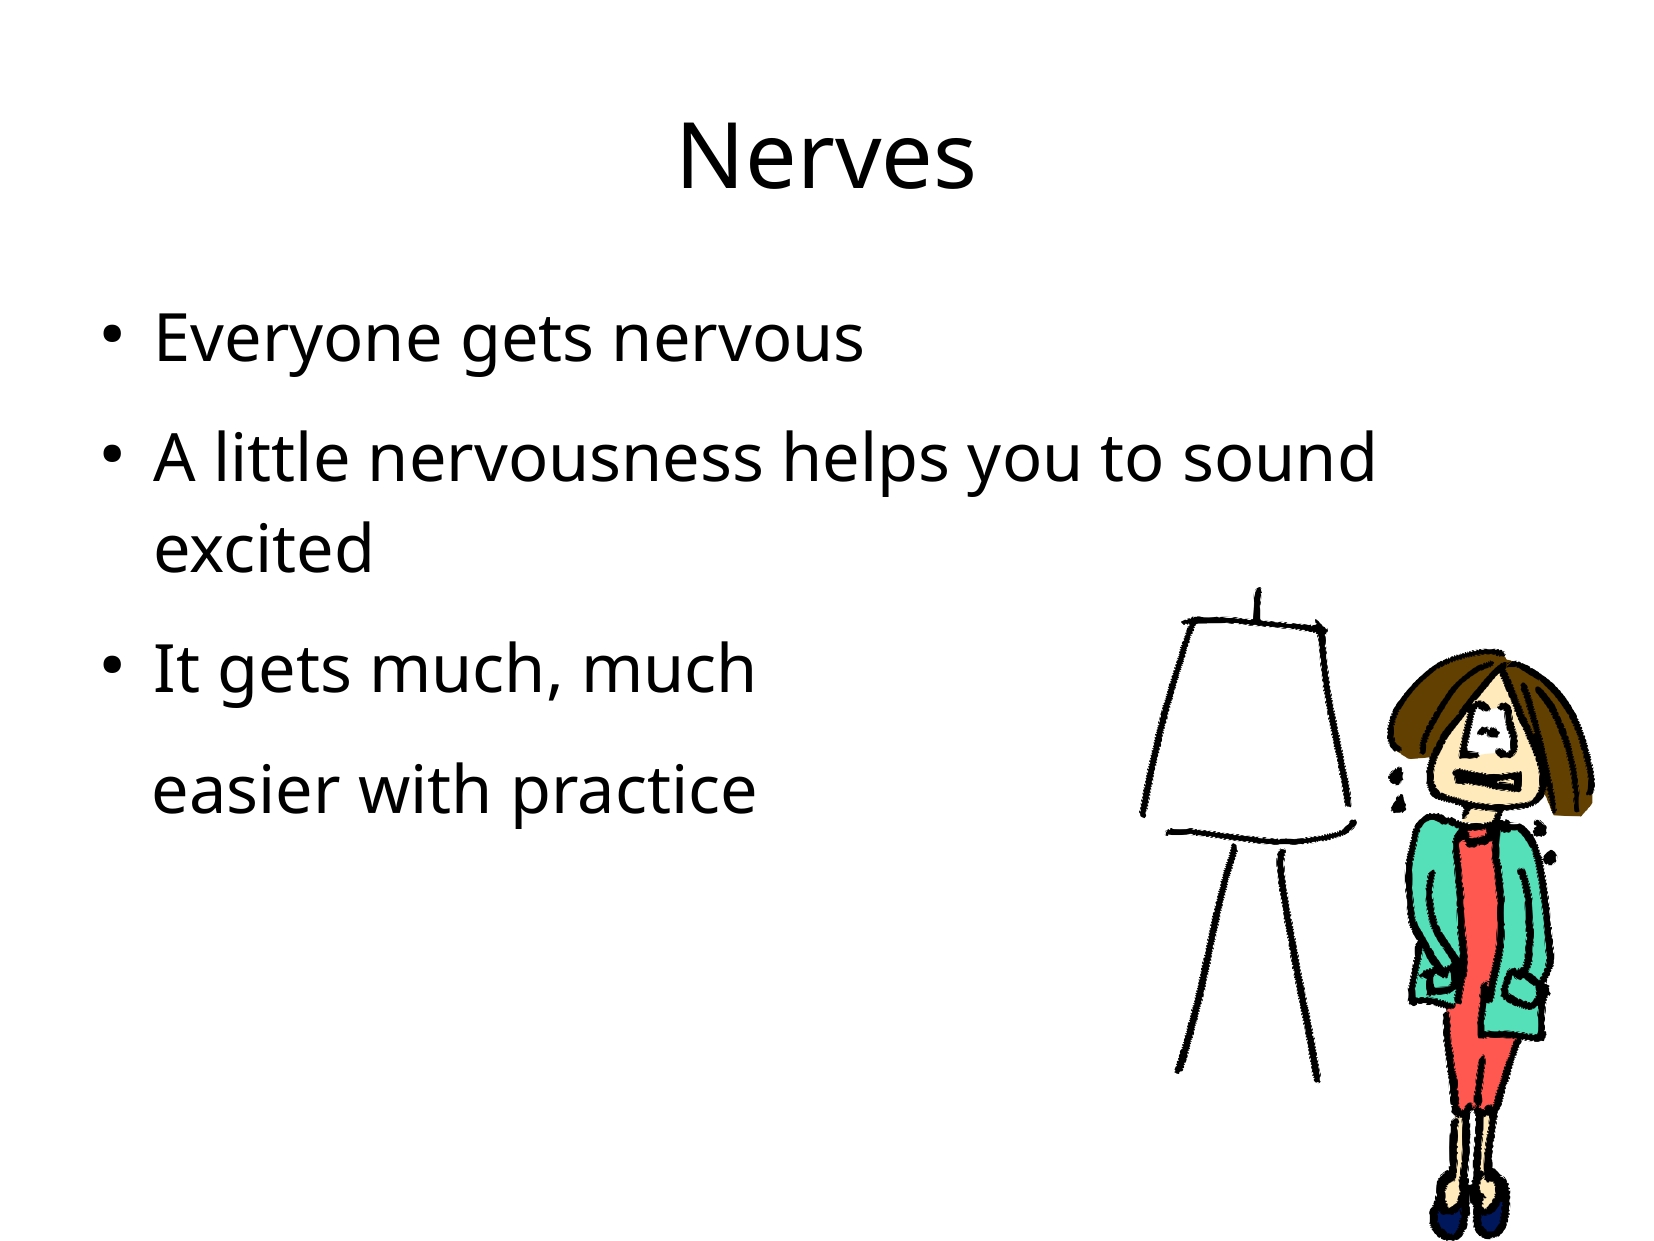

# Nerves
Everyone gets nervous
A little nervousness helps you to sound excited
It gets much, much
 easier with practice